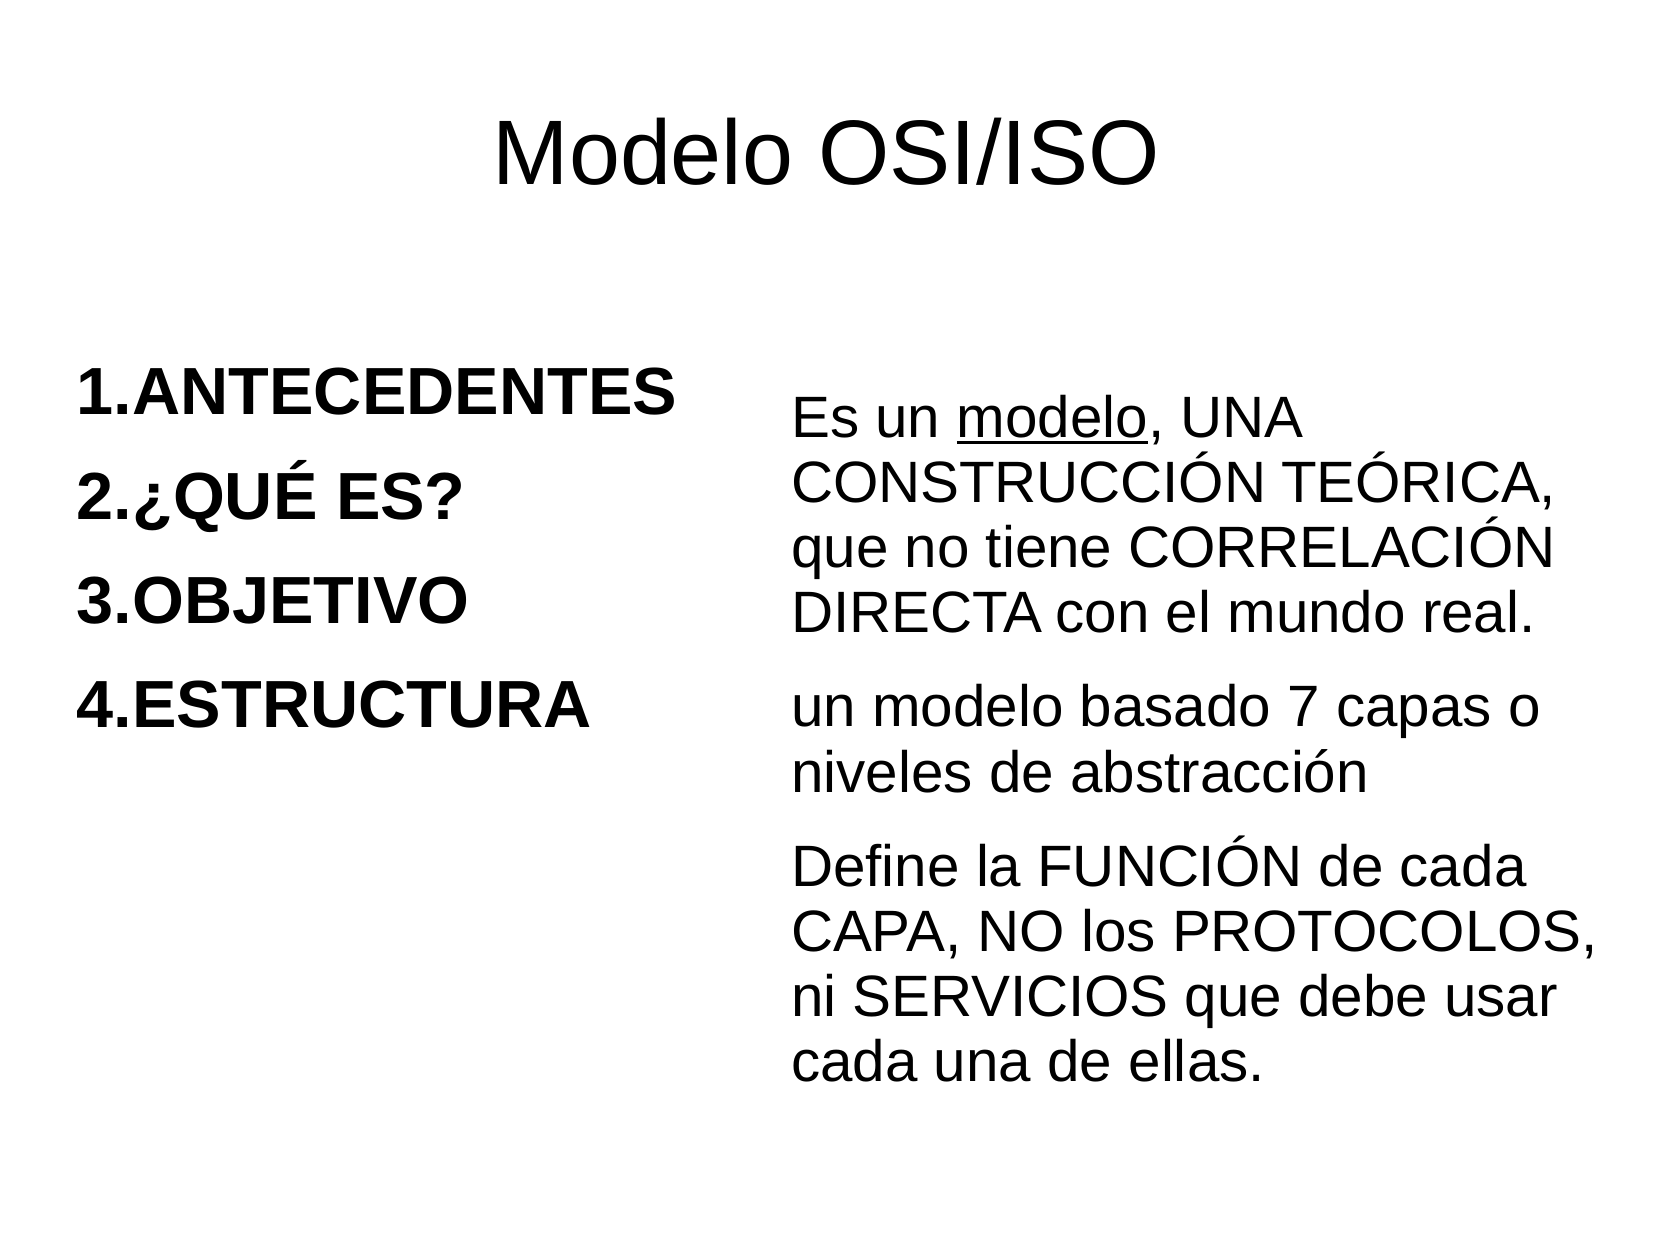

# Modelo OSI/ISO
Es un modelo, UNA CONSTRUCCIÓN TEÓRICA, que no tiene CORRELACIÓN DIRECTA con el mundo real.
un modelo basado 7 capas o niveles de abstracción
Define la FUNCIÓN de cada CAPA, NO los PROTOCOLOS, ni SERVICIOS que debe usar cada una de ellas.
ANTECEDENTES
¿QUÉ ES?
OBJETIVO
ESTRUCTURA